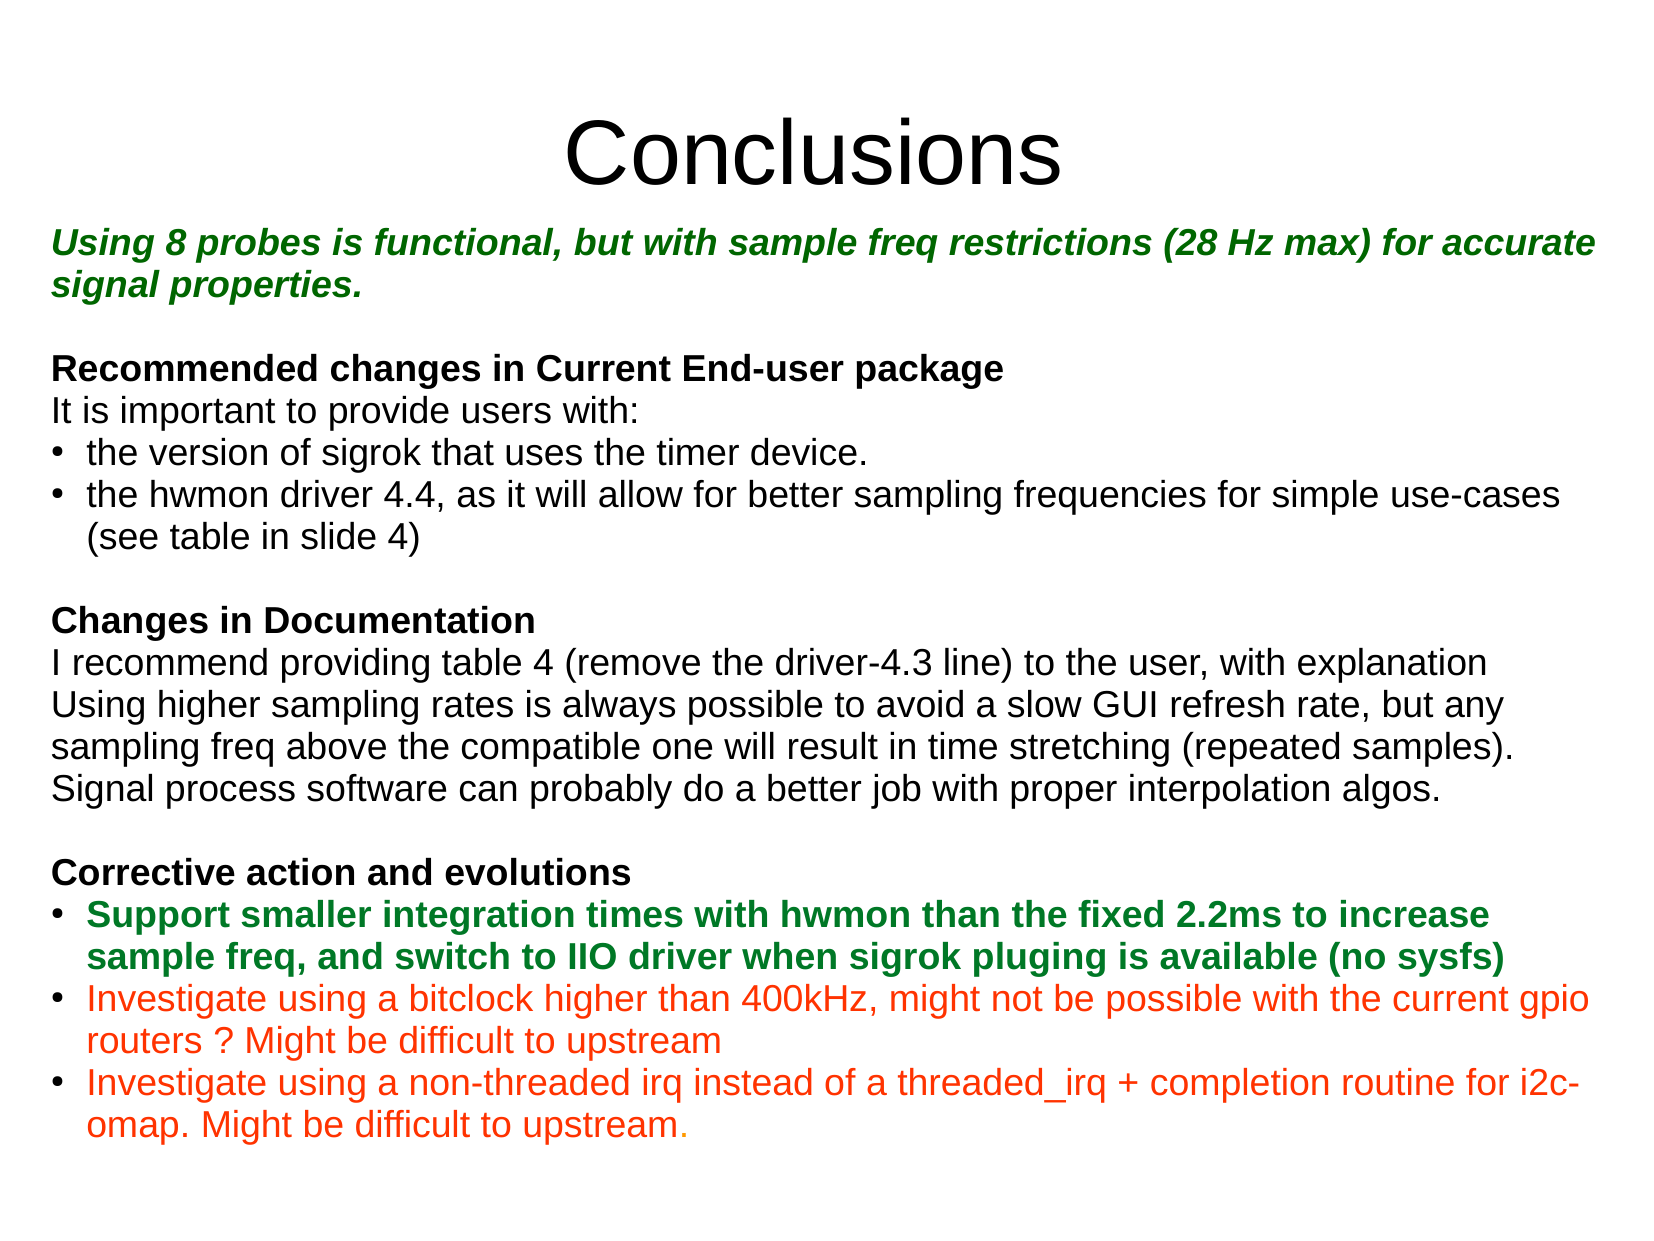

# Conclusions
Using 8 probes is functional, but with sample freq restrictions (28 Hz max) for accurate signal properties.
Recommended changes in Current End-user package
It is important to provide users with:
the version of sigrok that uses the timer device.
the hwmon driver 4.4, as it will allow for better sampling frequencies for simple use-cases (see table in slide 4)
Changes in Documentation
I recommend providing table 4 (remove the driver-4.3 line) to the user, with explanation
Using higher sampling rates is always possible to avoid a slow GUI refresh rate, but any sampling freq above the compatible one will result in time stretching (repeated samples).
Signal process software can probably do a better job with proper interpolation algos.
Corrective action and evolutions
Support smaller integration times with hwmon than the fixed 2.2ms to increase sample freq, and switch to IIO driver when sigrok pluging is available (no sysfs)
Investigate using a bitclock higher than 400kHz, might not be possible with the current gpio routers ? Might be difficult to upstream
Investigate using a non-threaded irq instead of a threaded_irq + completion routine for i2c-omap. Might be difficult to upstream.